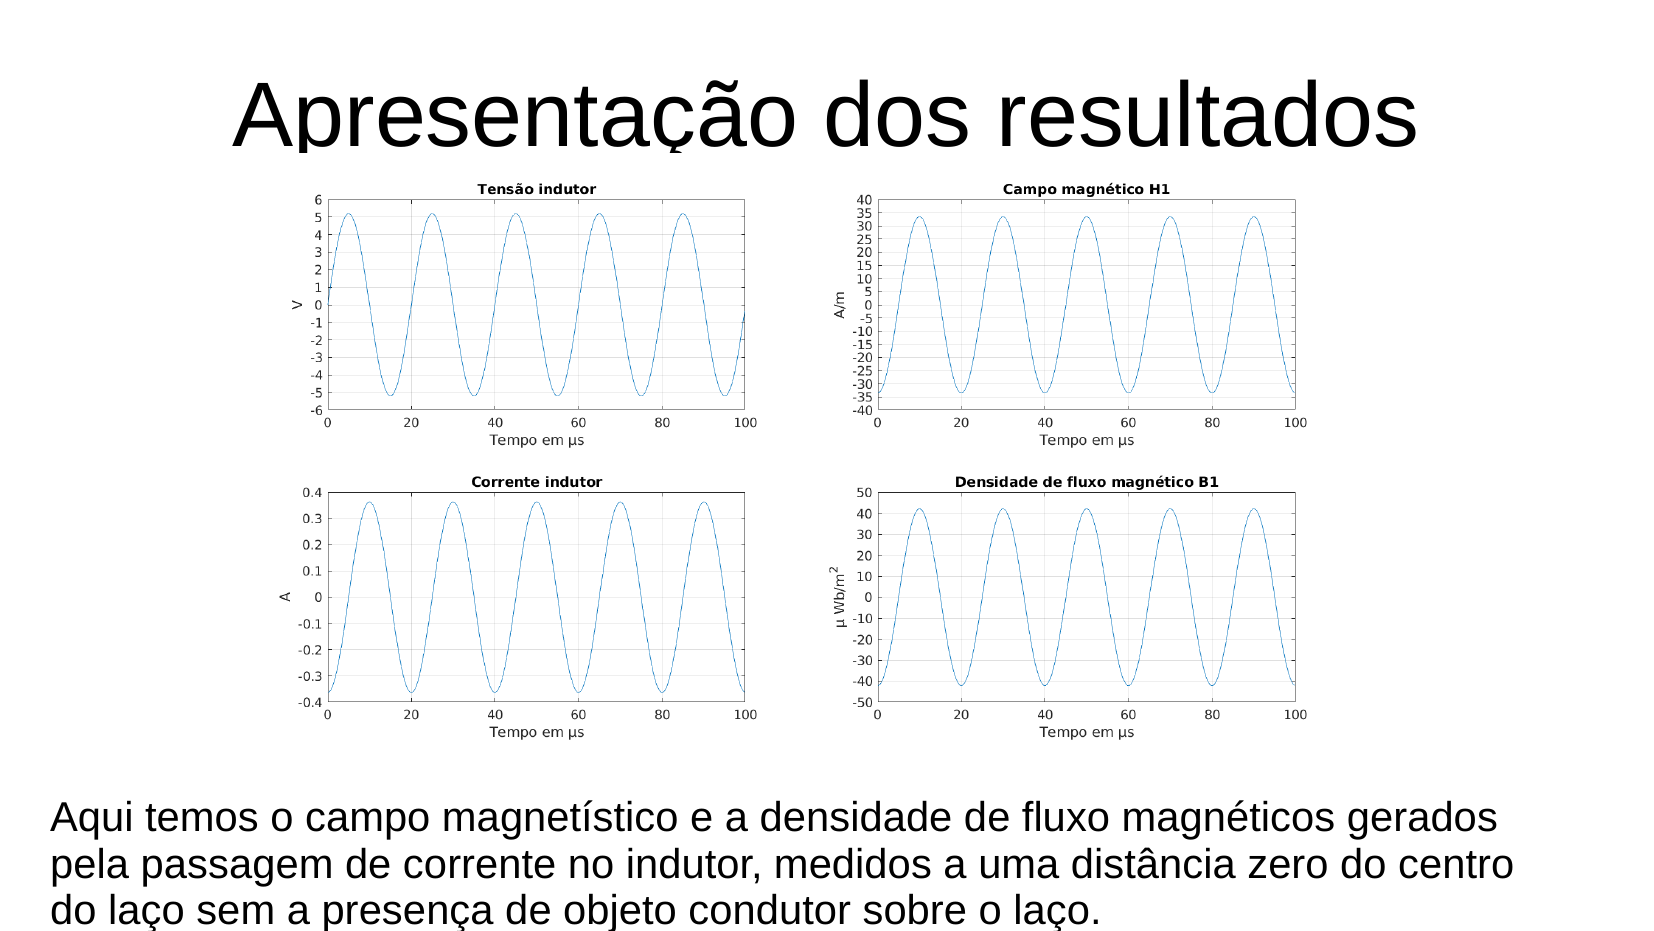

# Apresentação dos resultados
Aqui temos o campo magnetístico e a densidade de fluxo magnéticos gerados pela passagem de corrente no indutor, medidos a uma distância zero do centro do laço sem a presença de objeto condutor sobre o laço.